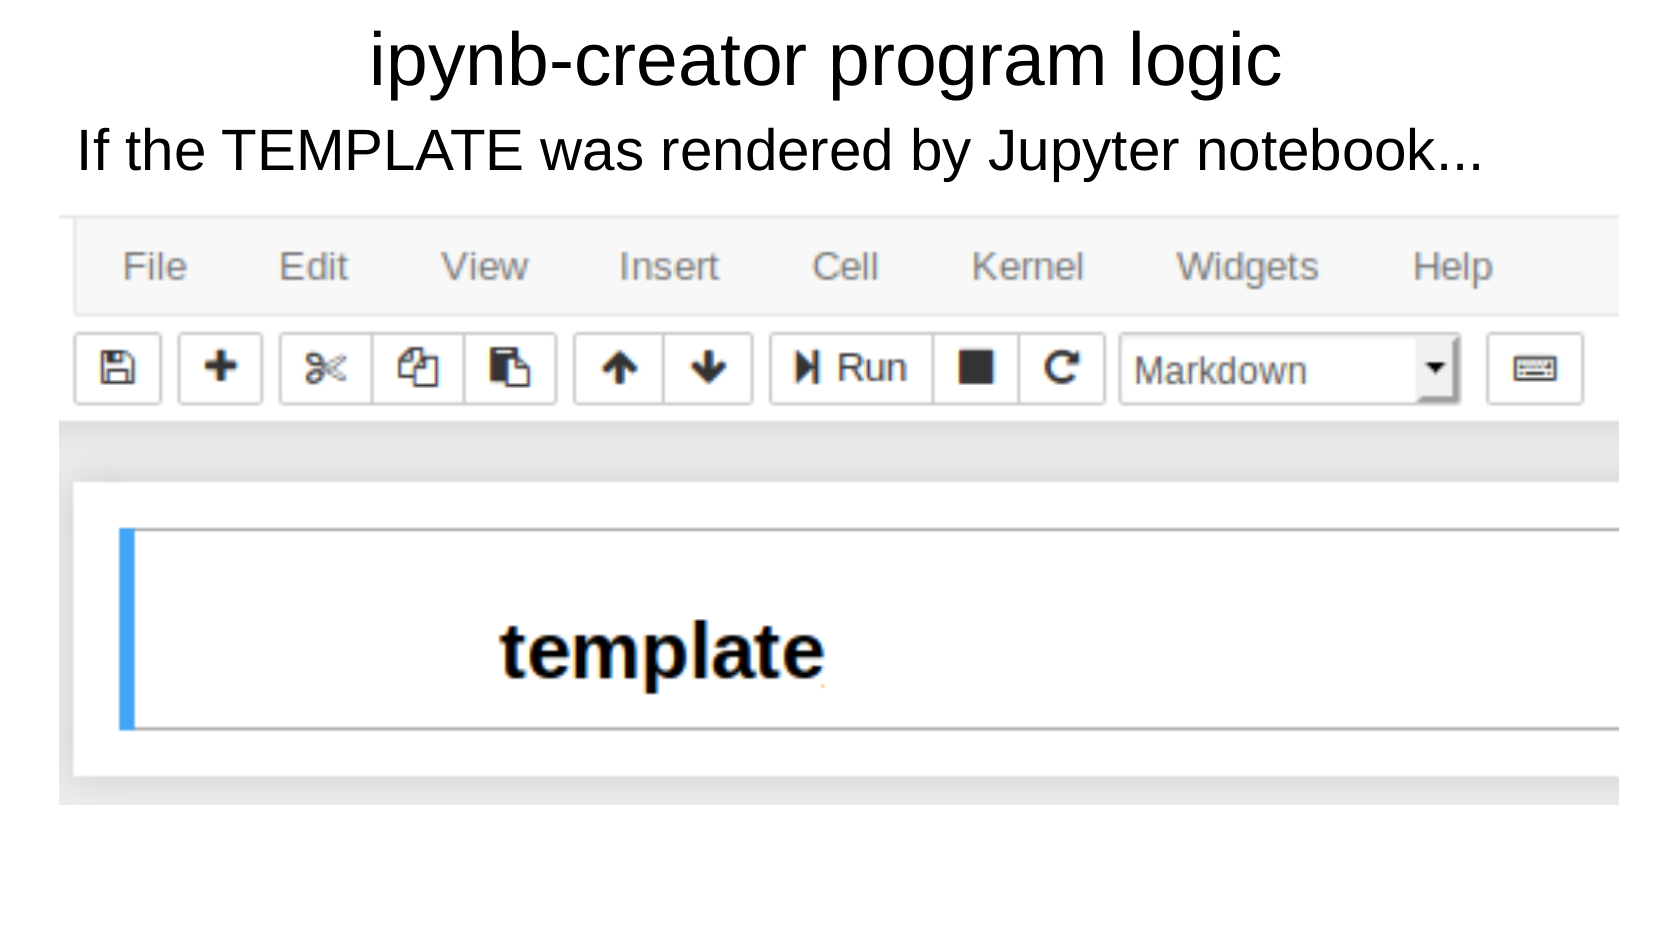

# ipynb-creator program logic
If the TEMPLATE was rendered by Jupyter notebook...